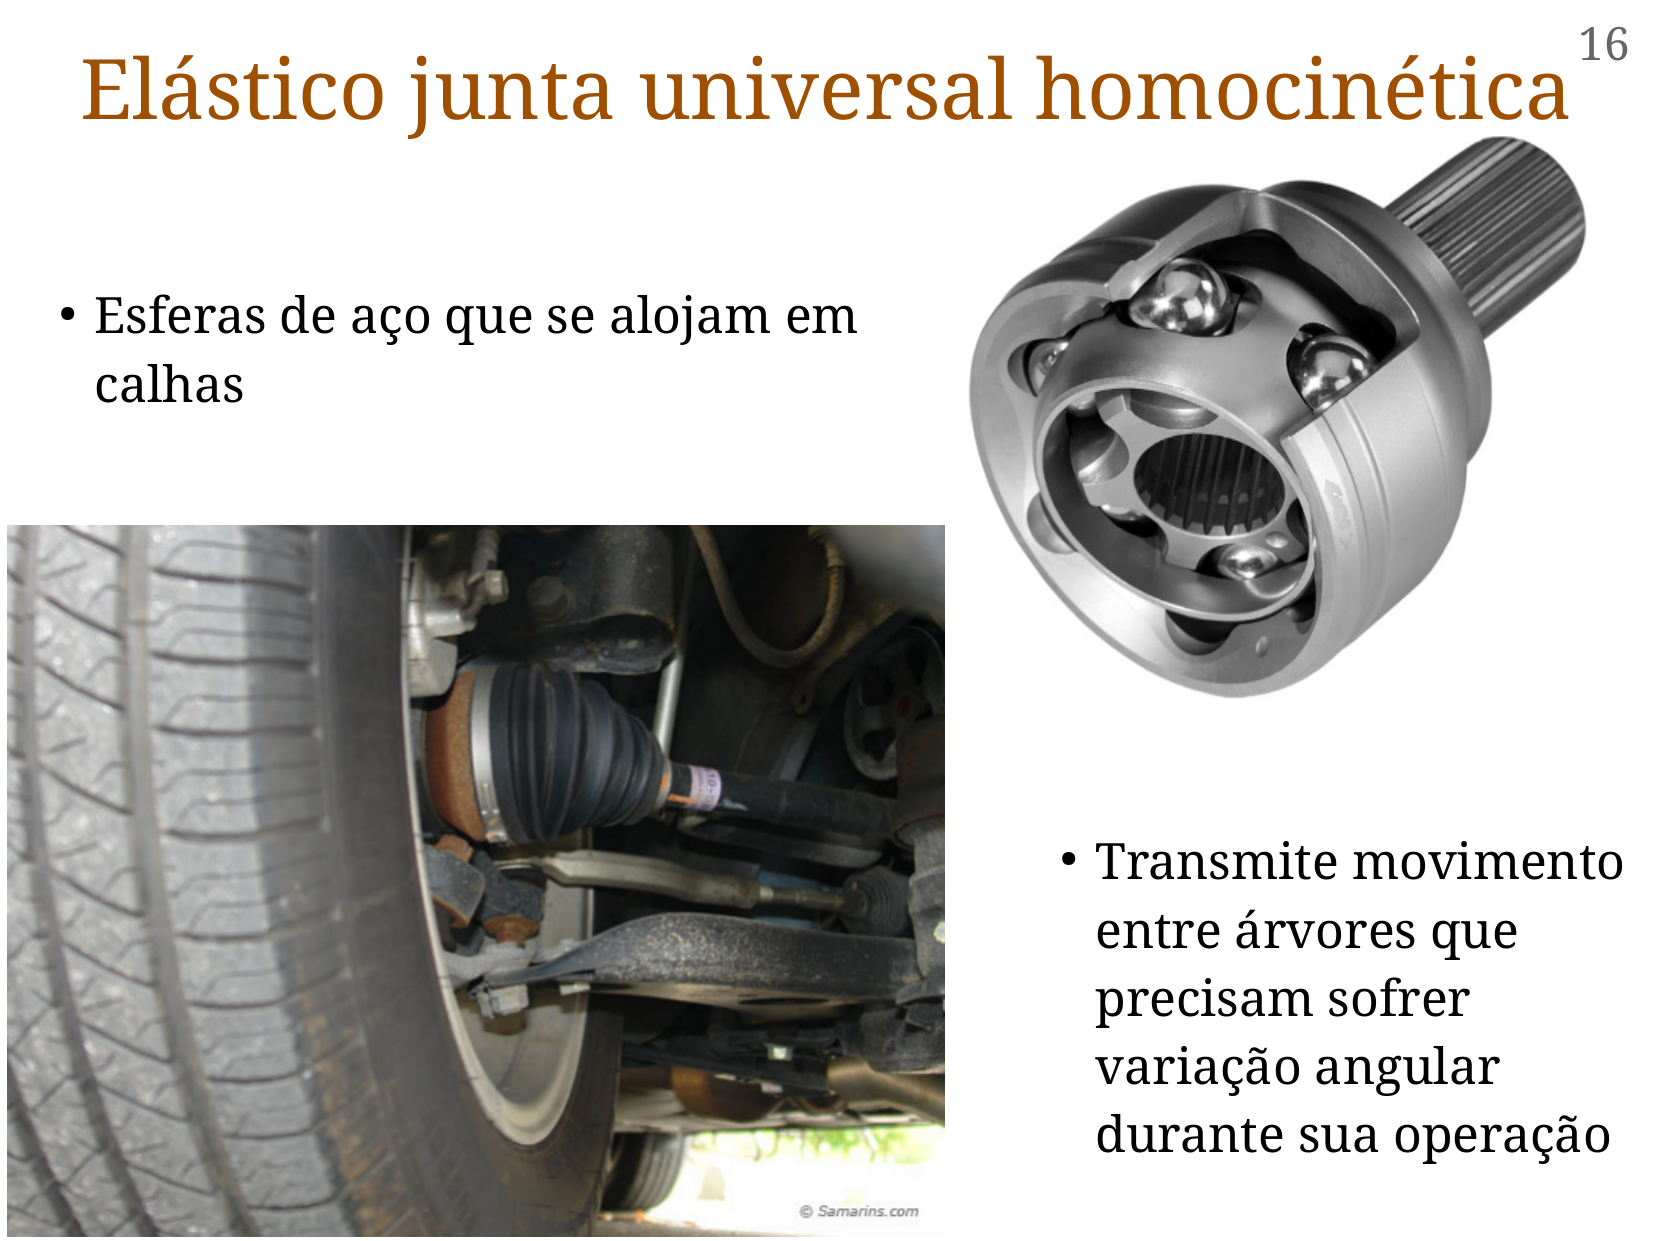

16
# Elástico junta universal homocinética
Esferas de aço que se alojam em calhas
Transmite movimento entre árvores que precisam sofrer variação angular durante sua operação